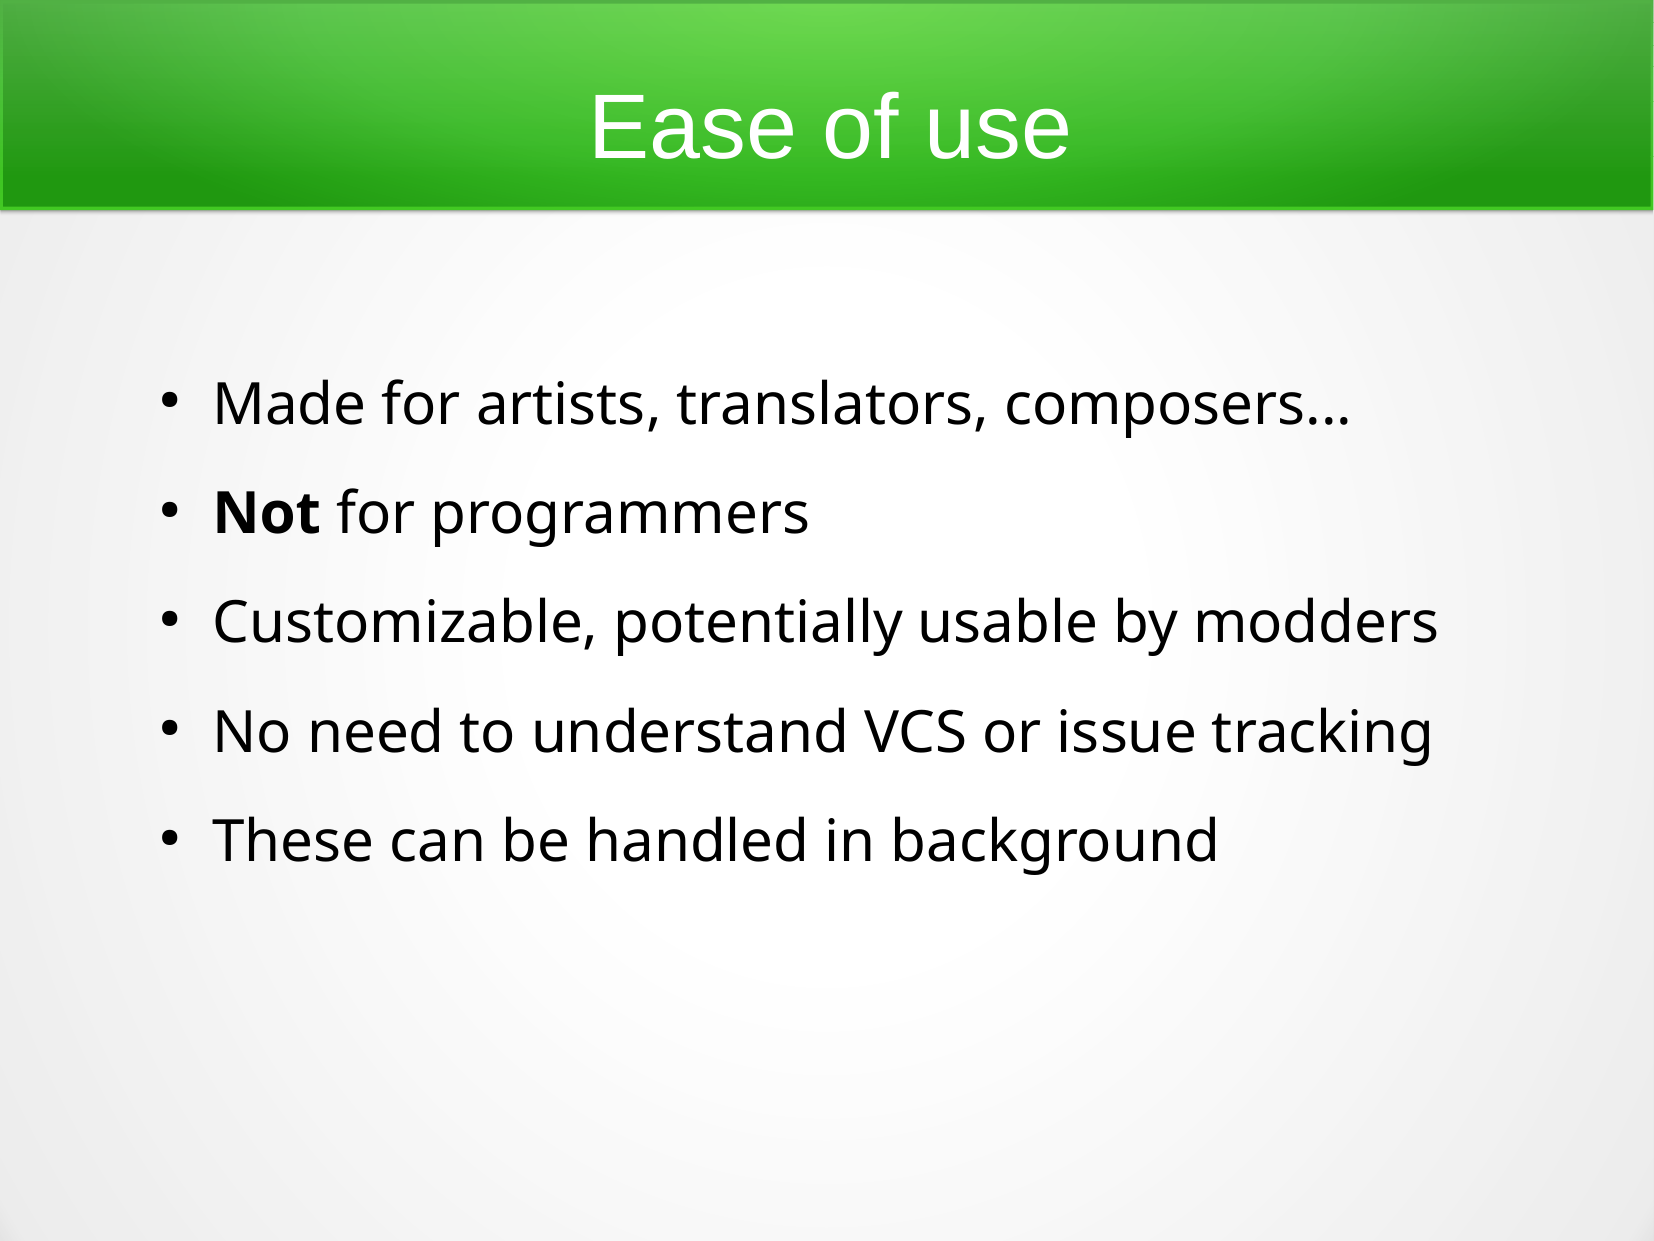

# Ease of use
Made for artists, translators, composers...
Not for programmers
Customizable, potentially usable by modders
No need to understand VCS or issue tracking
These can be handled in background